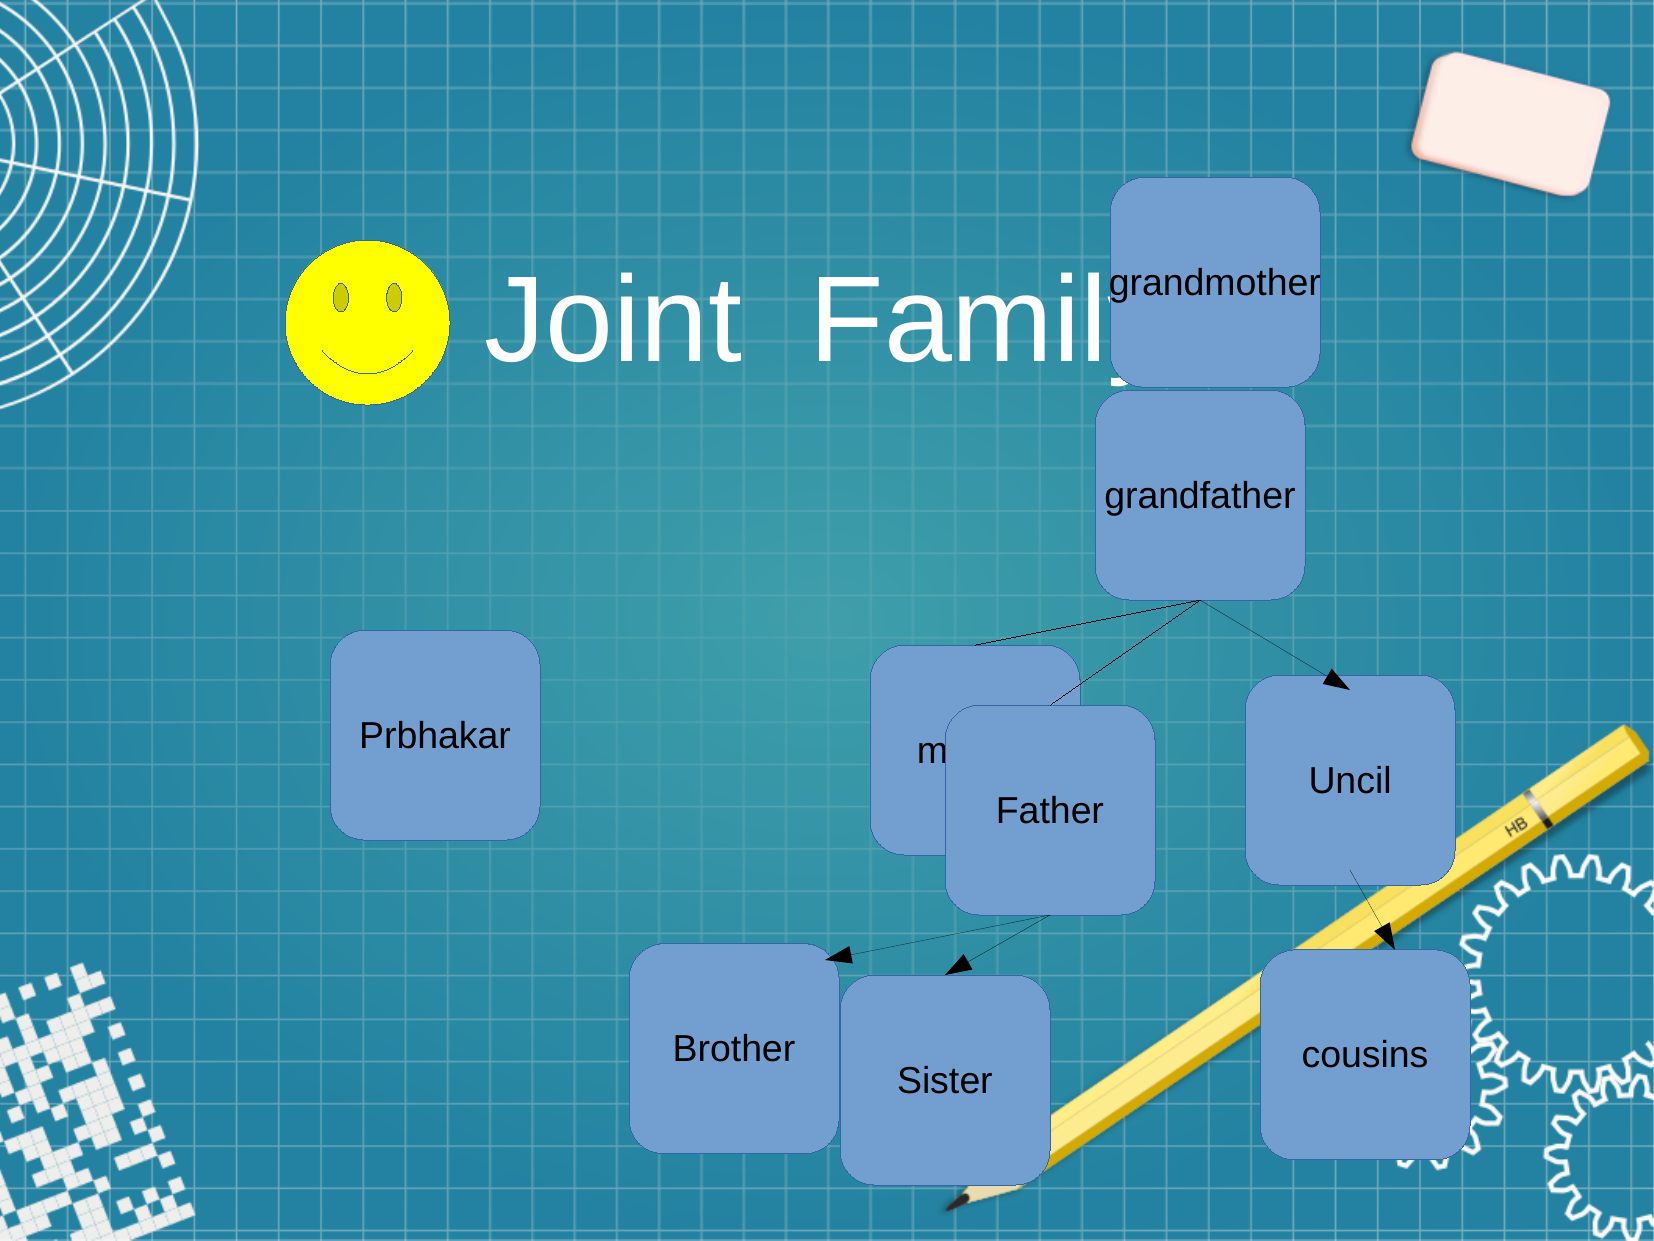

# Joint Family
grandmother
grandfather
Prbhakar
Aunt
mother
Uncil
Father
Brother
cousins
Sister